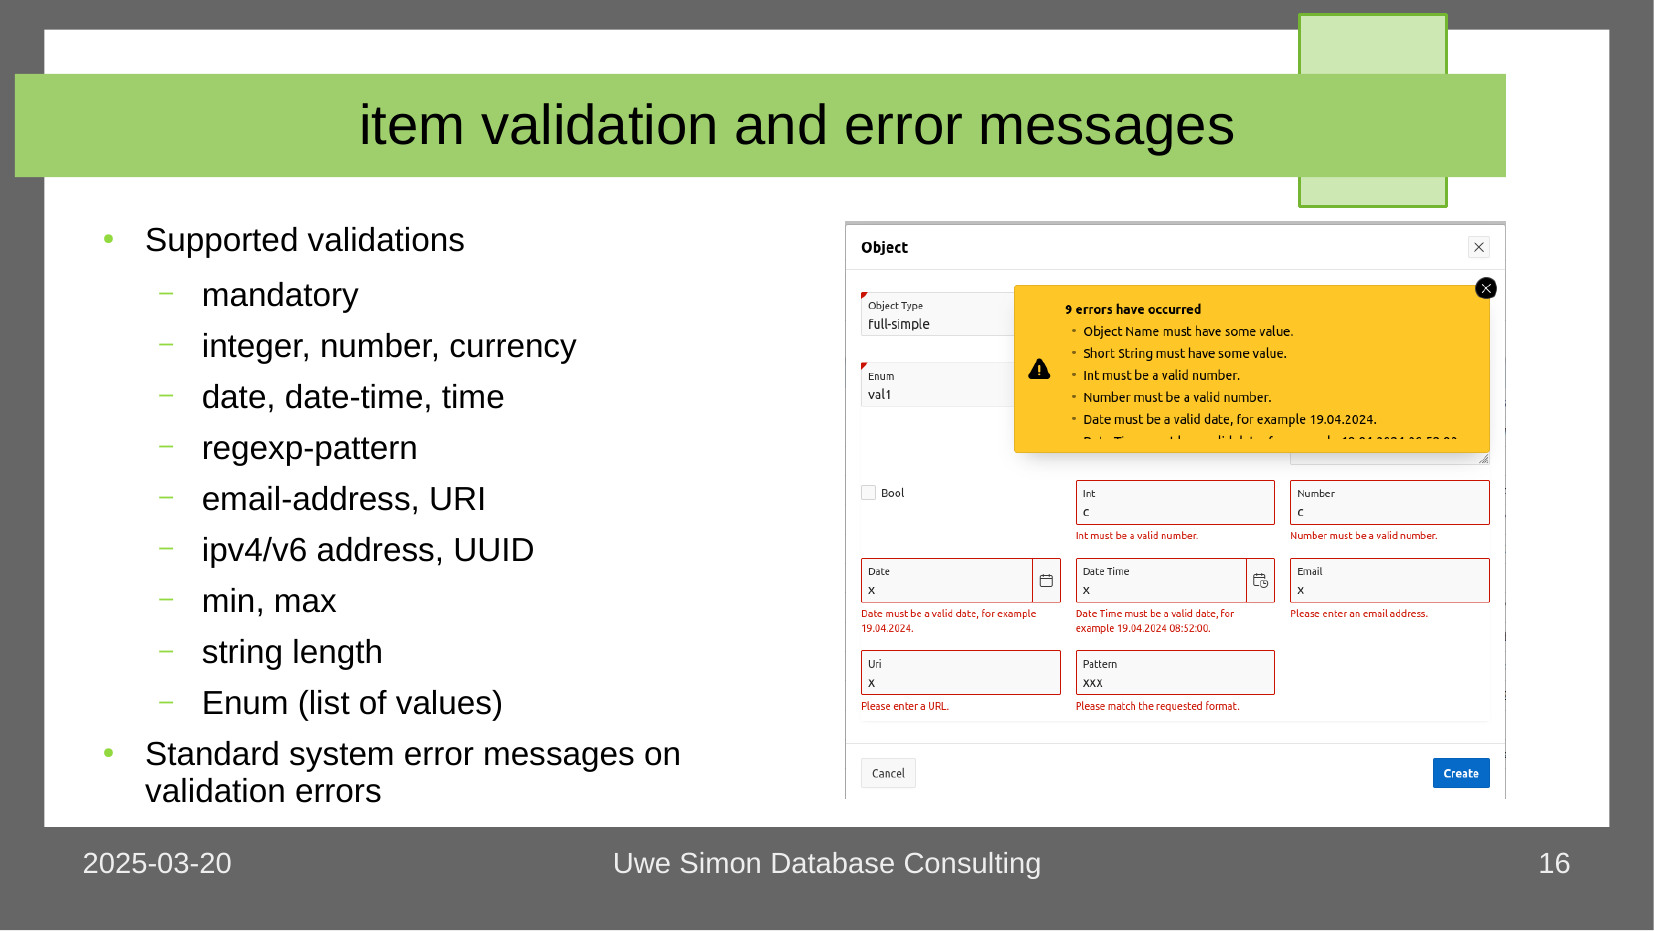

# item validation and error messages
Supported validations
mandatory
integer, number, currency
date, date-time, time
regexp-pattern
email-address, URI
ipv4/v6 address, UUID
min, max
string length
Enum (list of values)
Standard system error messages on validation errors
2024-04-24
Uwe Simon Database Consulting
16